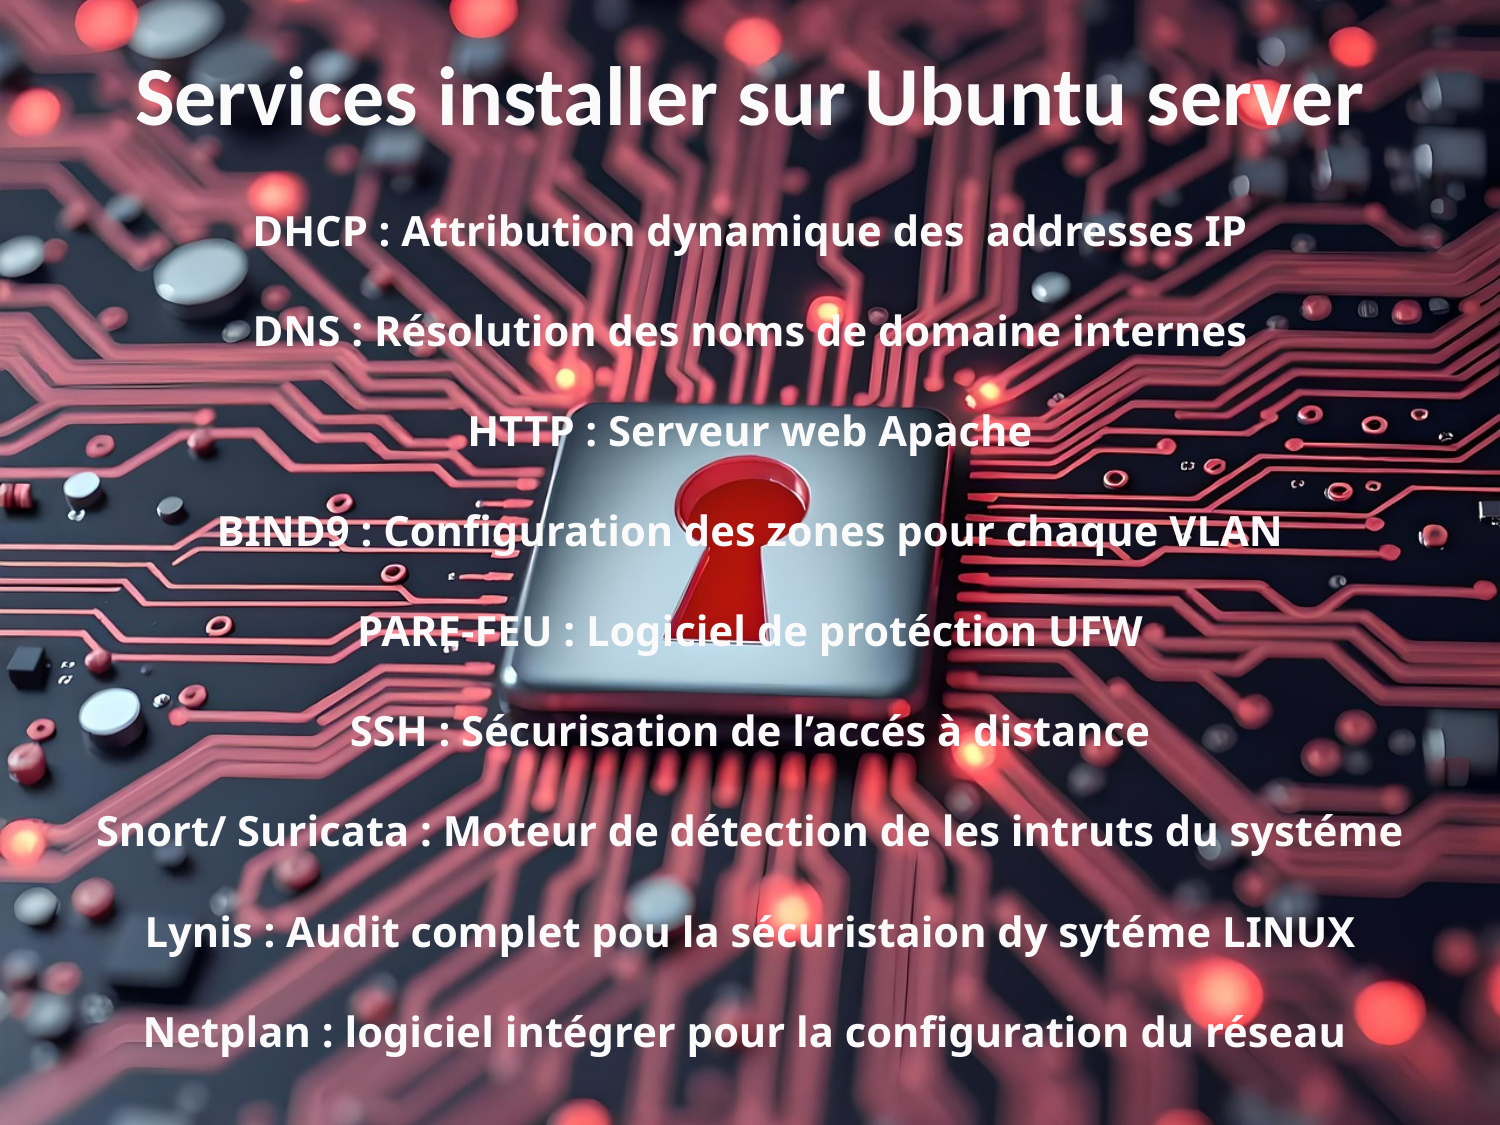

# Services installer sur Ubuntu server
DHCP : Attribution dynamique des addresses IP
DNS : Résolution des noms de domaine internes
HTTP : Serveur web Apache
BIND9 : Configuration des zones pour chaque VLAN
PARE-FEU : Logiciel de protéction UFW
SSH : Sécurisation de l’accés à distance
Snort/ Suricata : Moteur de détection de les intruts du systéme
Lynis : Audit complet pou la sécuristaion dy sytéme LINUX
Netplan : logiciel intégrer pour la configuration du réseau